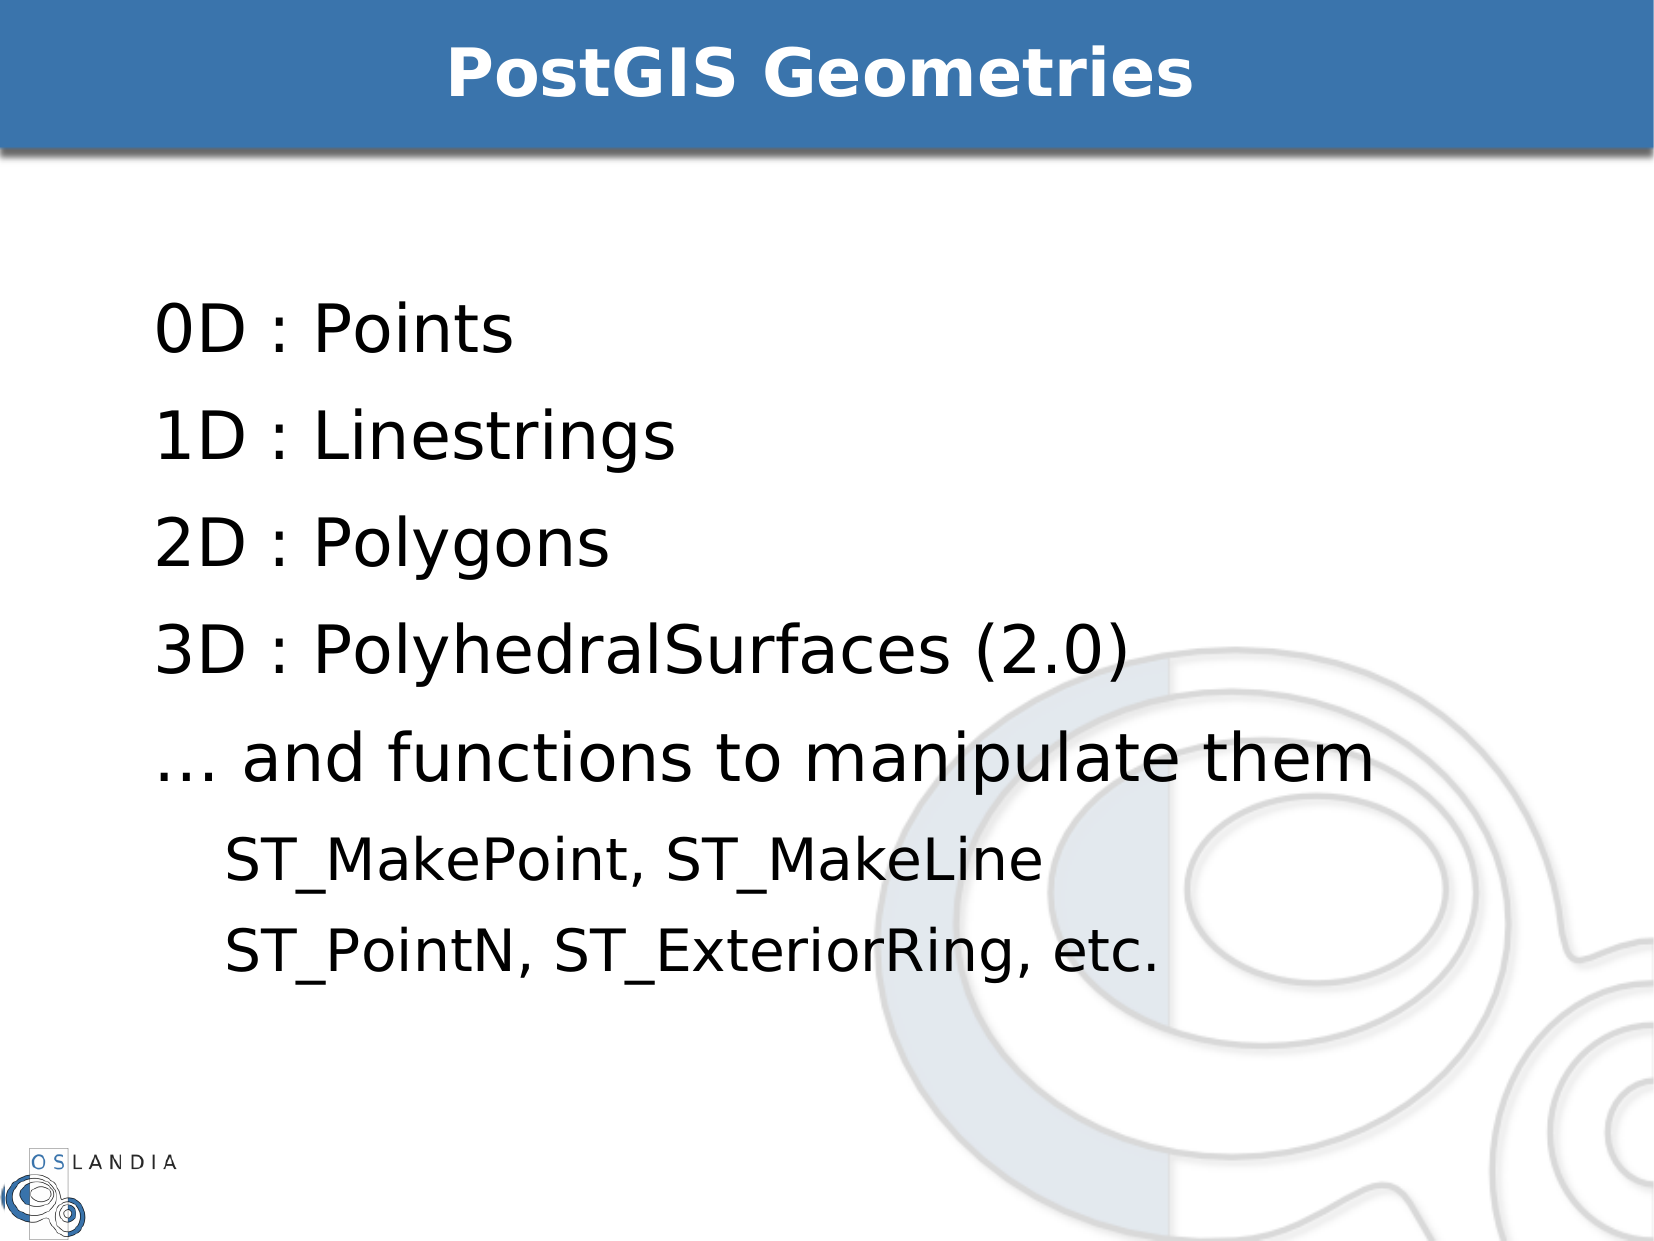

# PostGIS Geometries
0D : Points
1D : Linestrings
2D : Polygons
3D : PolyhedralSurfaces (2.0)
… and functions to manipulate them
ST_MakePoint, ST_MakeLine
ST_PointN, ST_ExteriorRing, etc.